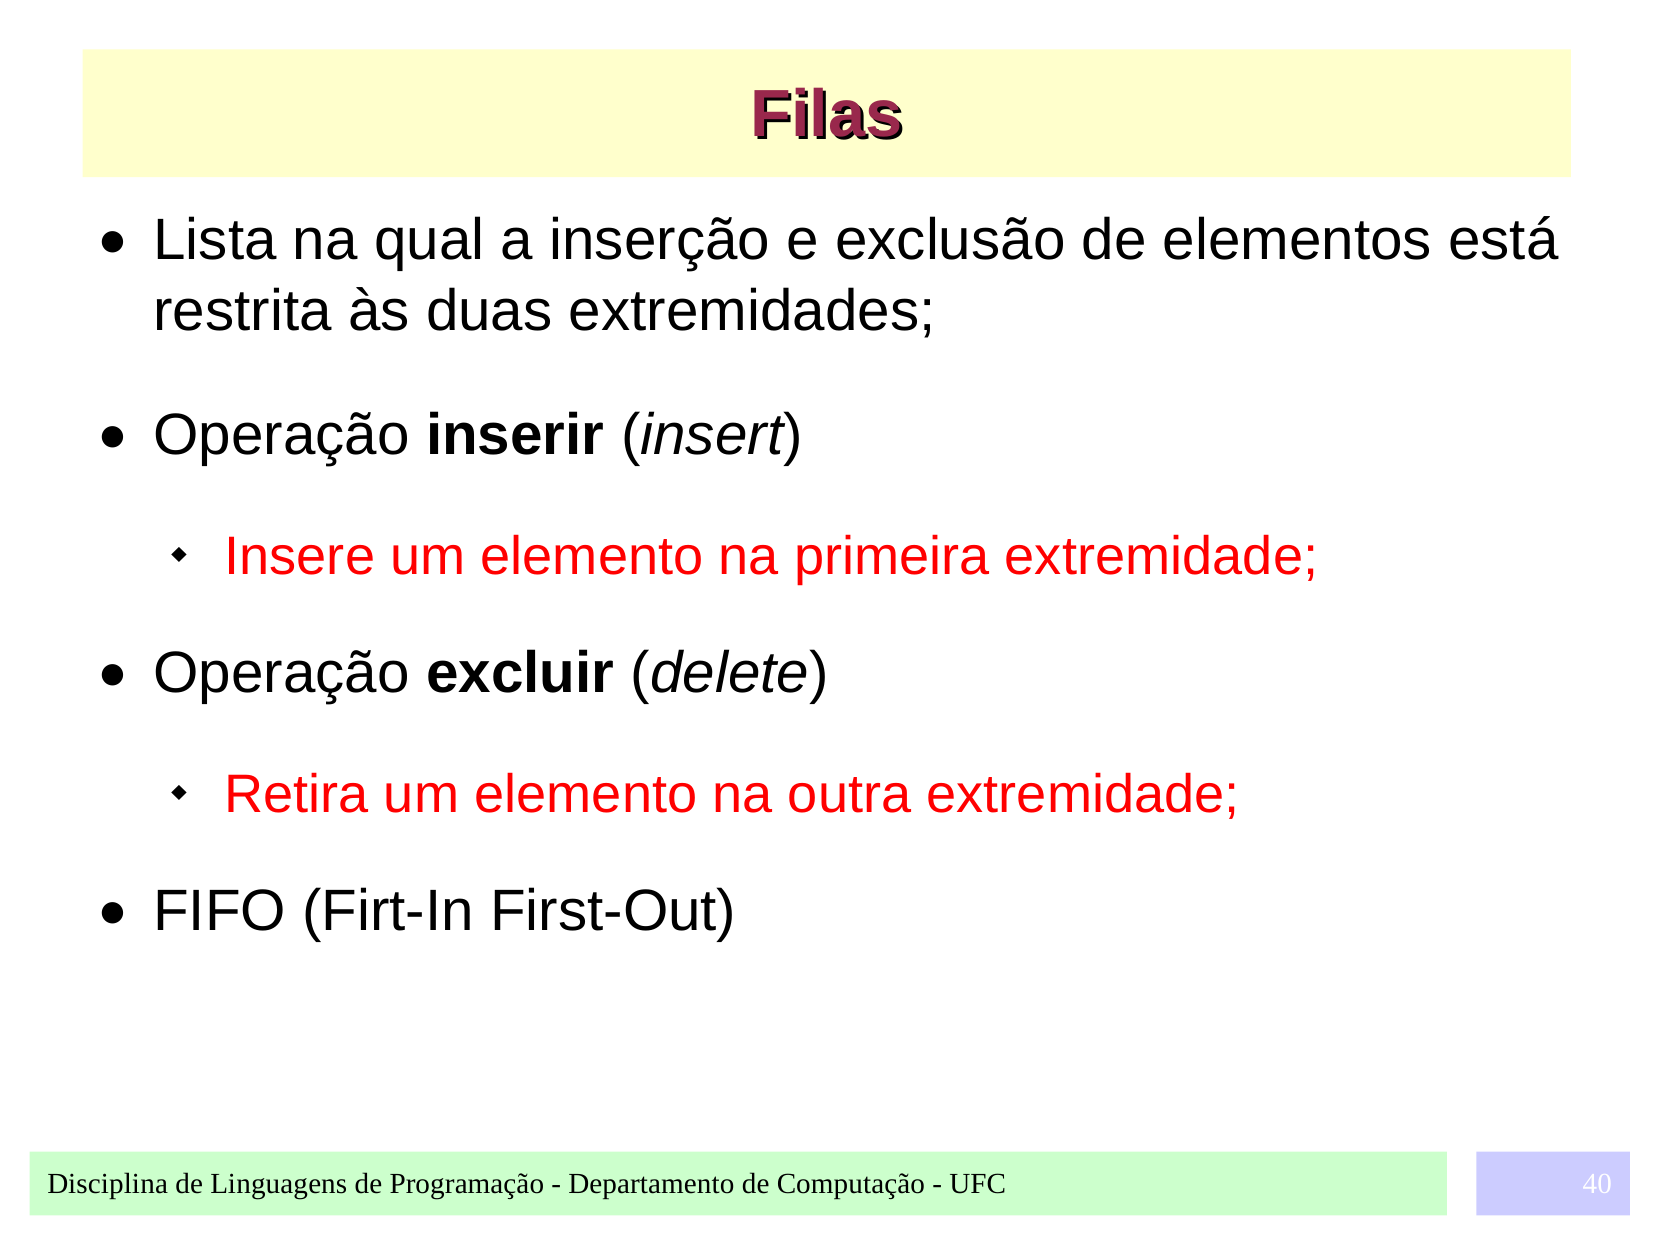

# Filas
Lista na qual a inserção e exclusão de elementos está restrita às duas extremidades;
Operação inserir (insert)
Insere um elemento na primeira extremidade;
Operação excluir (delete)
Retira um elemento na outra extremidade;
FIFO (Firt-In First-Out)
Disciplina de Linguagens de Programação - Departamento de Computação - UFC
40